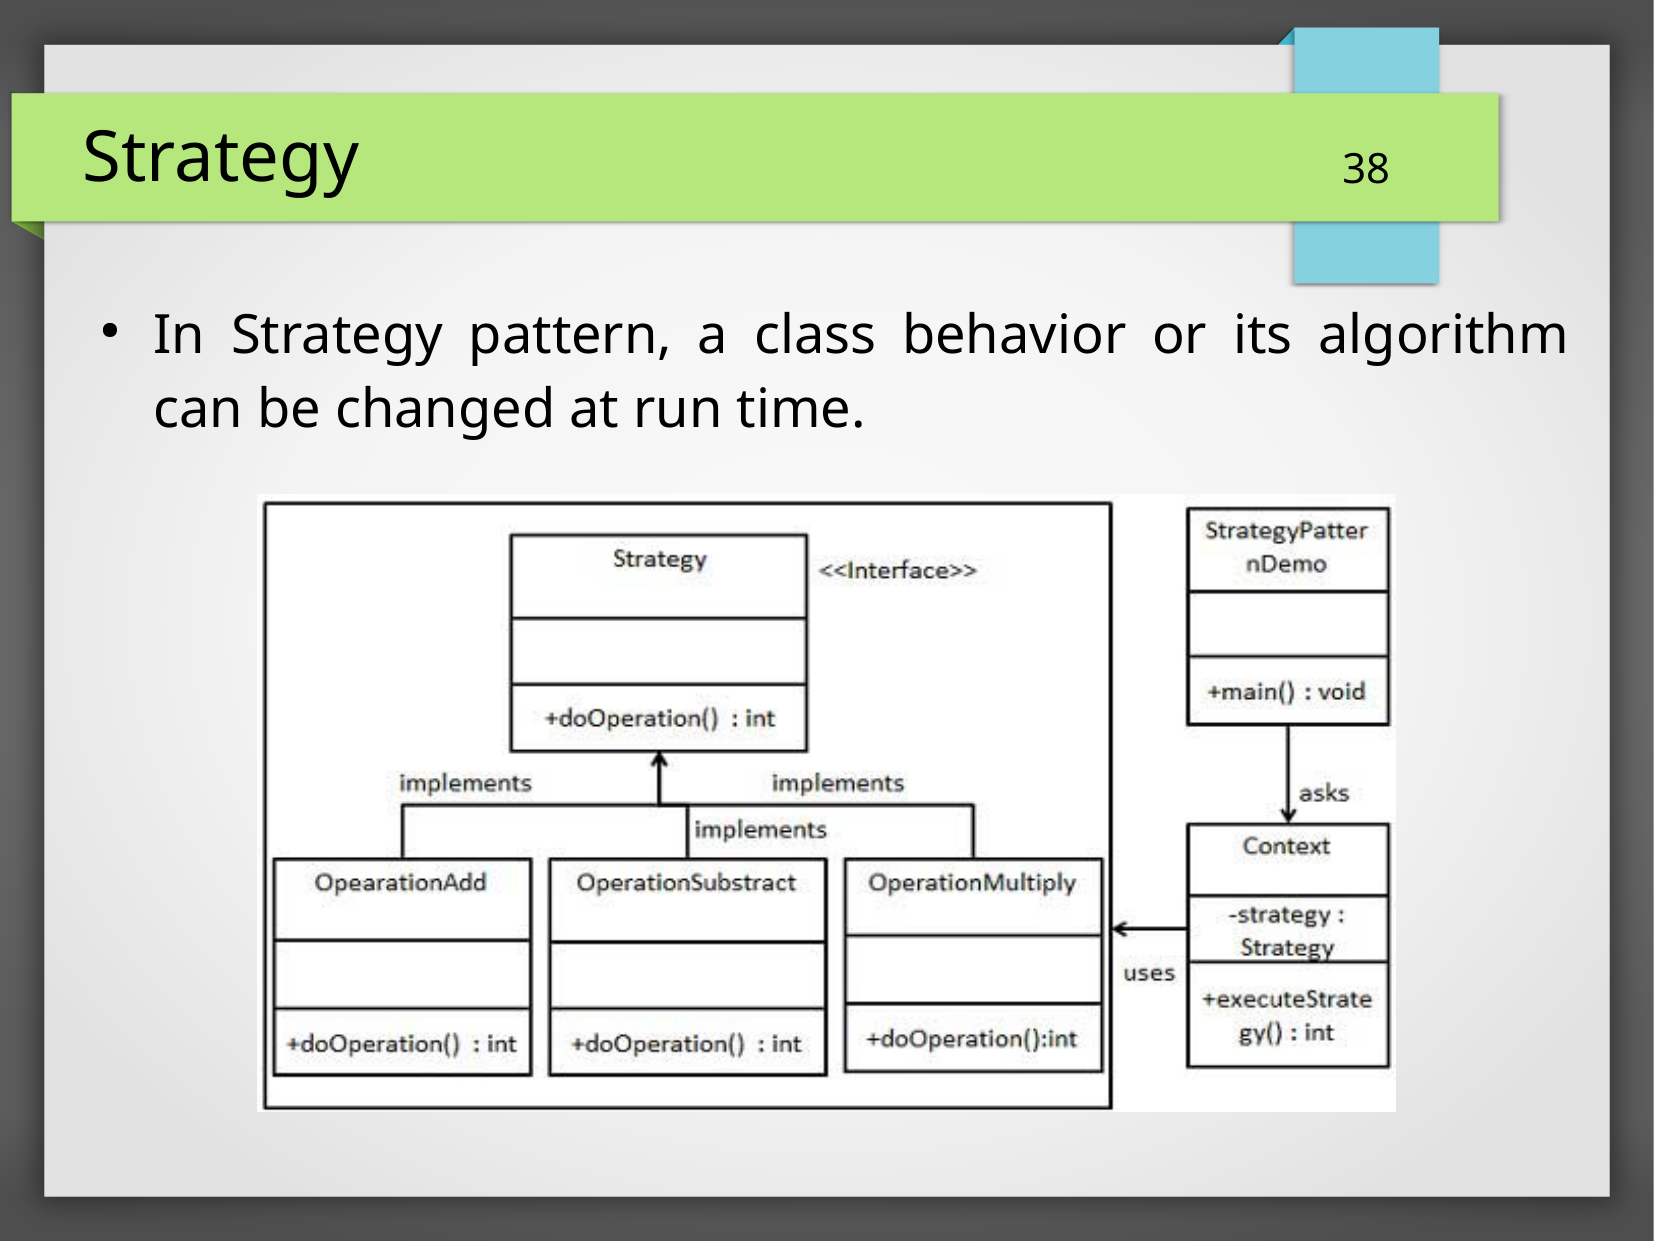

# Strategy
In Strategy pattern, a class behavior or its algorithm can be changed at run time.